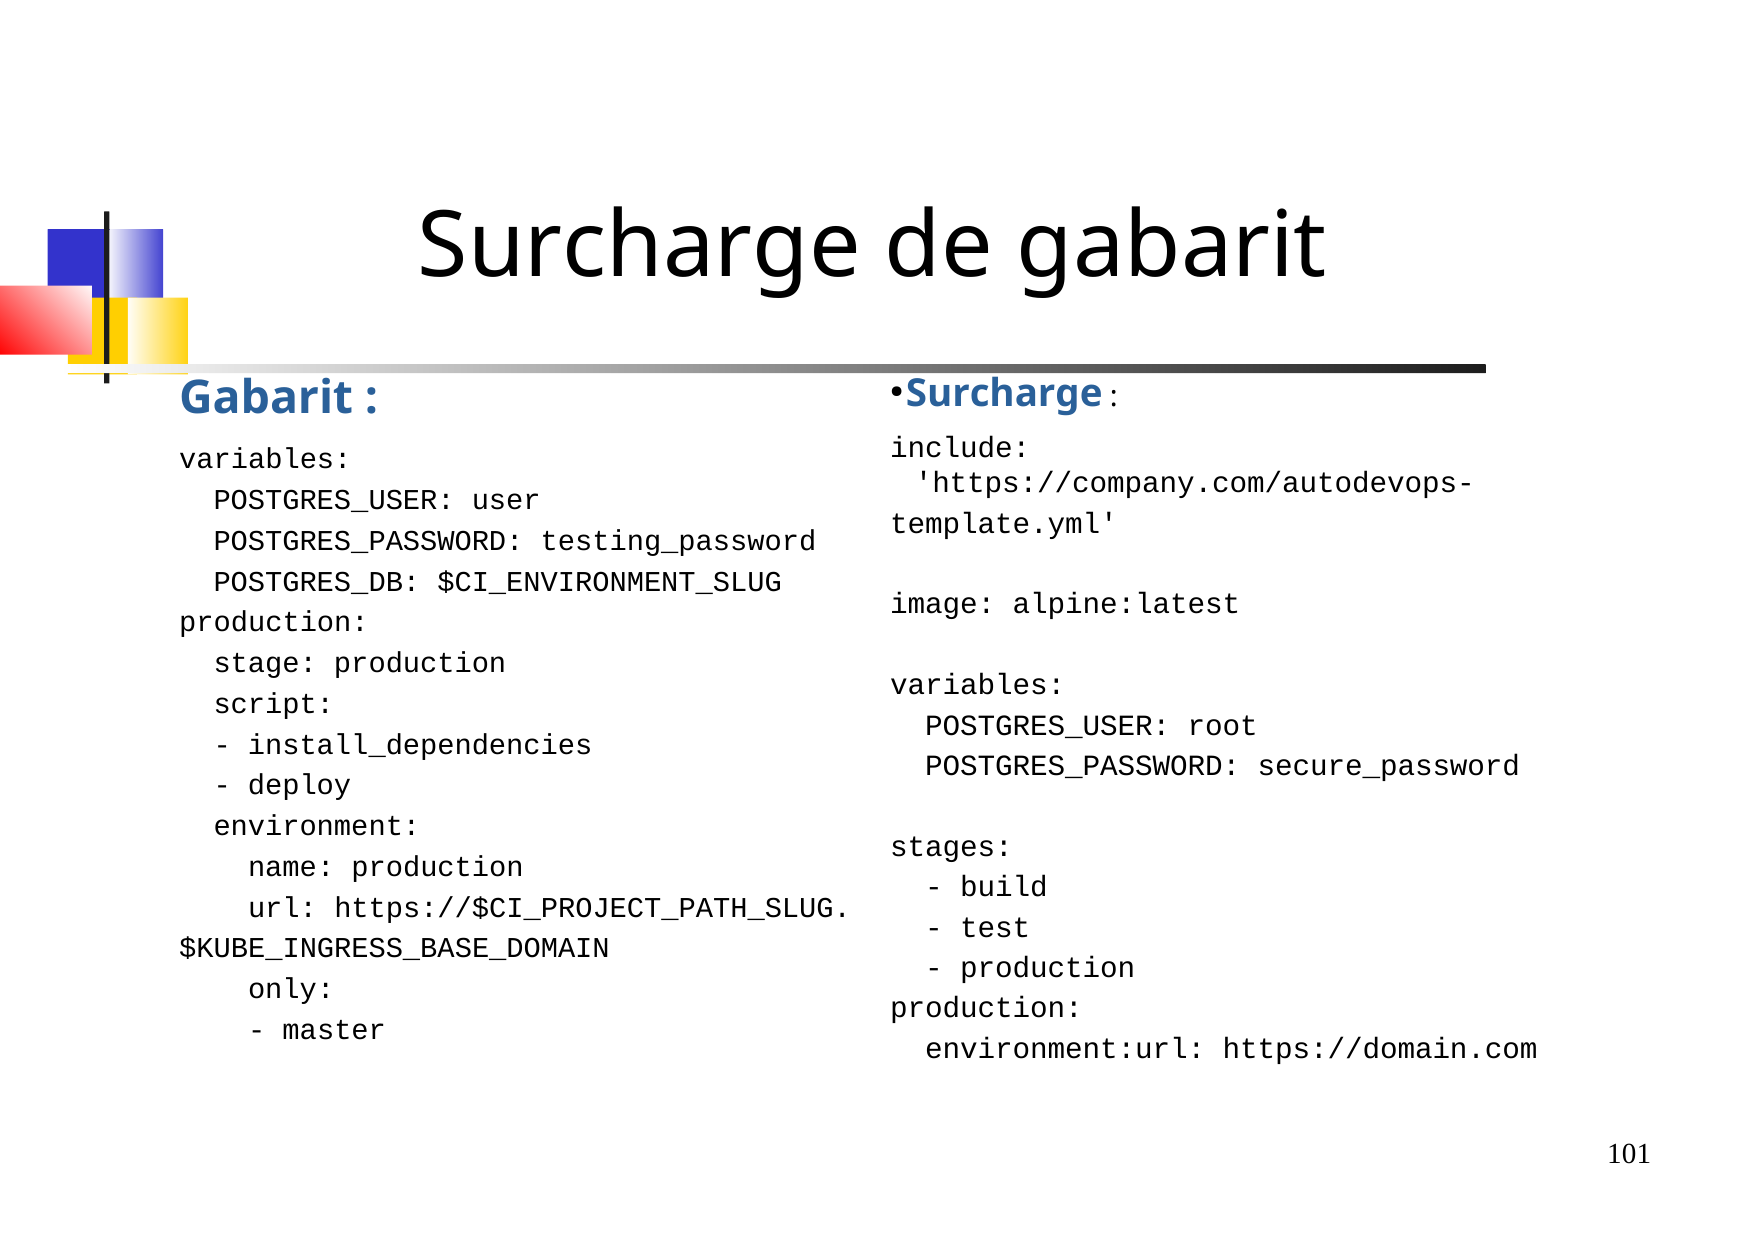

# Surcharge de gabarit
Gabarit :
variables:
 POSTGRES_USER: user
 POSTGRES_PASSWORD: testing_password
 POSTGRES_DB: $CI_ENVIRONMENT_SLUG
production:
 stage: production
 script:
 - install_dependencies
 - deploy
 environment:
 name: production
 url: https://$CI_PROJECT_PATH_SLUG.
$KUBE_INGRESS_BASE_DOMAIN
 only:
 - master
Surcharge :
include: 'https://company.com/autodevops-
template.yml'
image: alpine:latest
variables:
 POSTGRES_USER: root
 POSTGRES_PASSWORD: secure_password
stages:
 - build
 - test
 - production
production:
 environment:url: https://domain.com